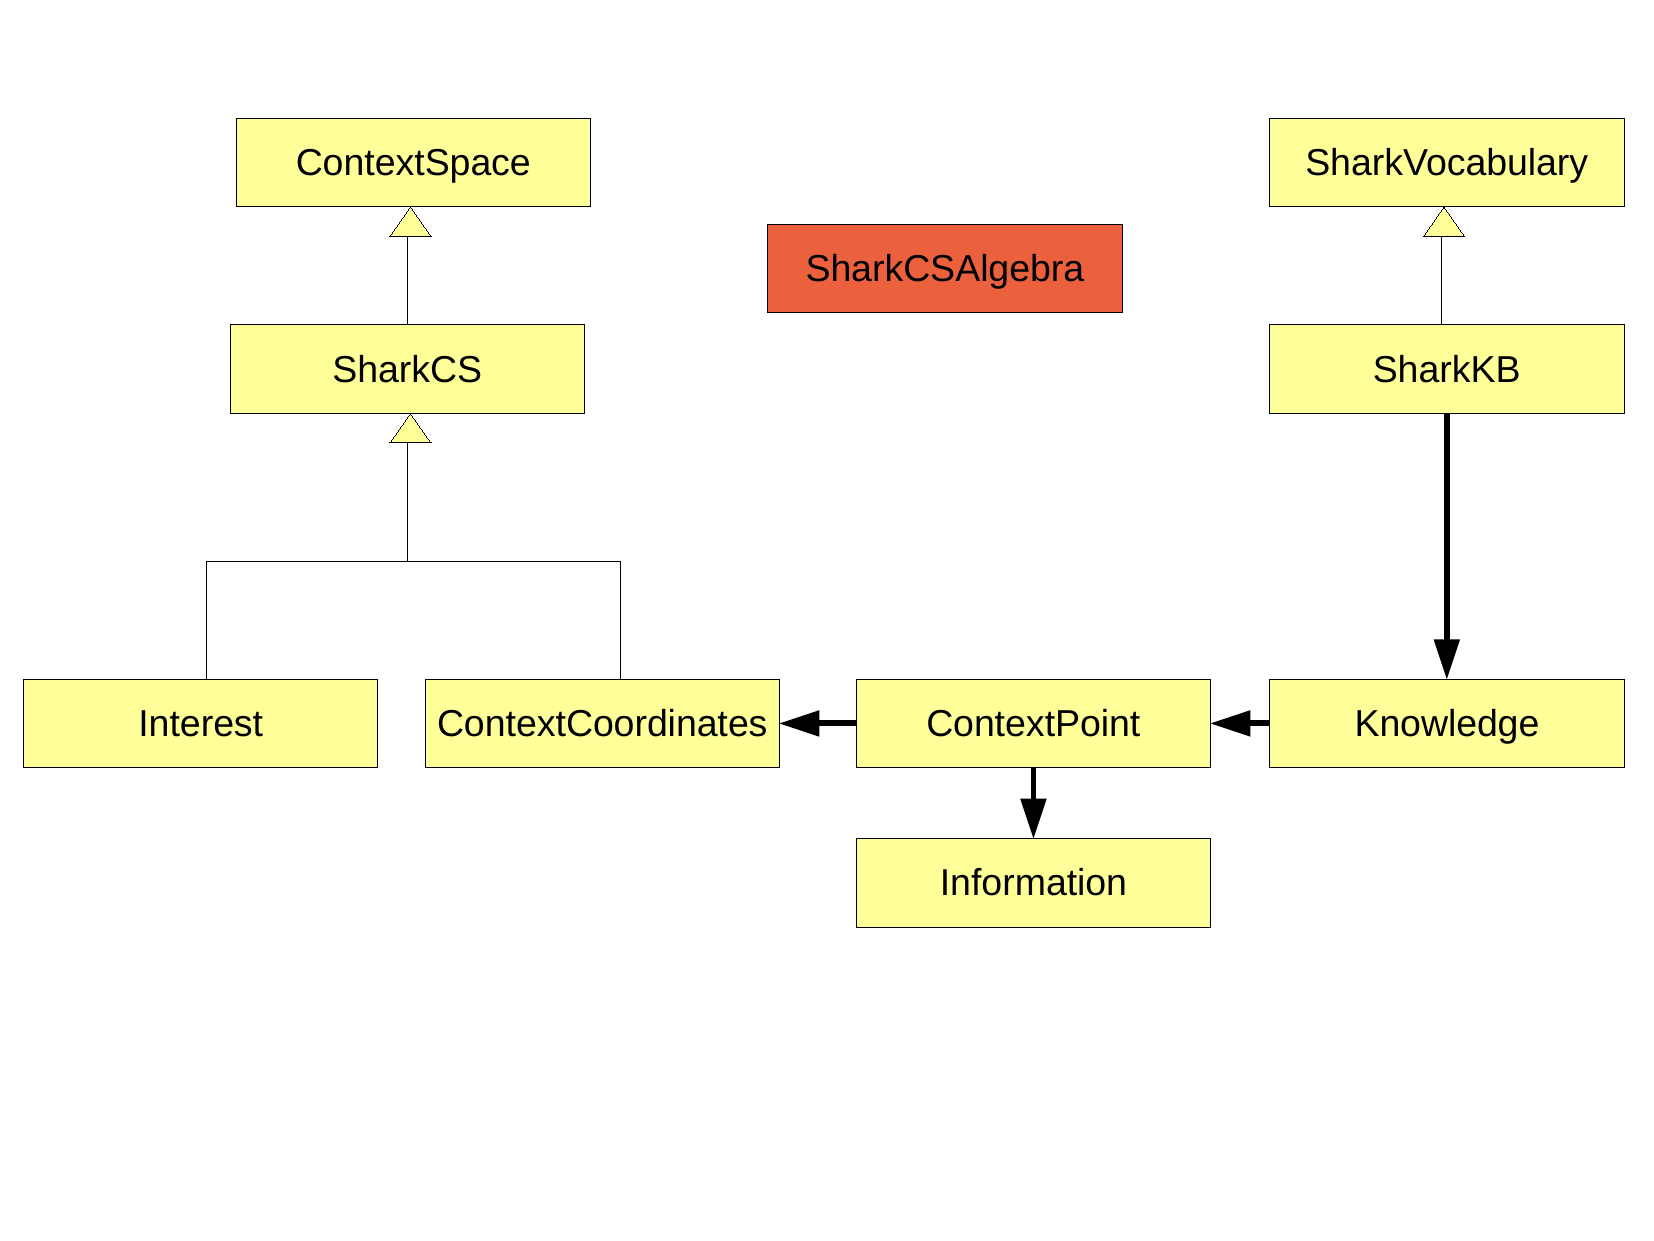

ContextSpace
SharkVocabulary
SharkCSAlgebra
SharkCS
SharkKB
Interest
ContextCoordinates
ContextPoint
Knowledge
Information